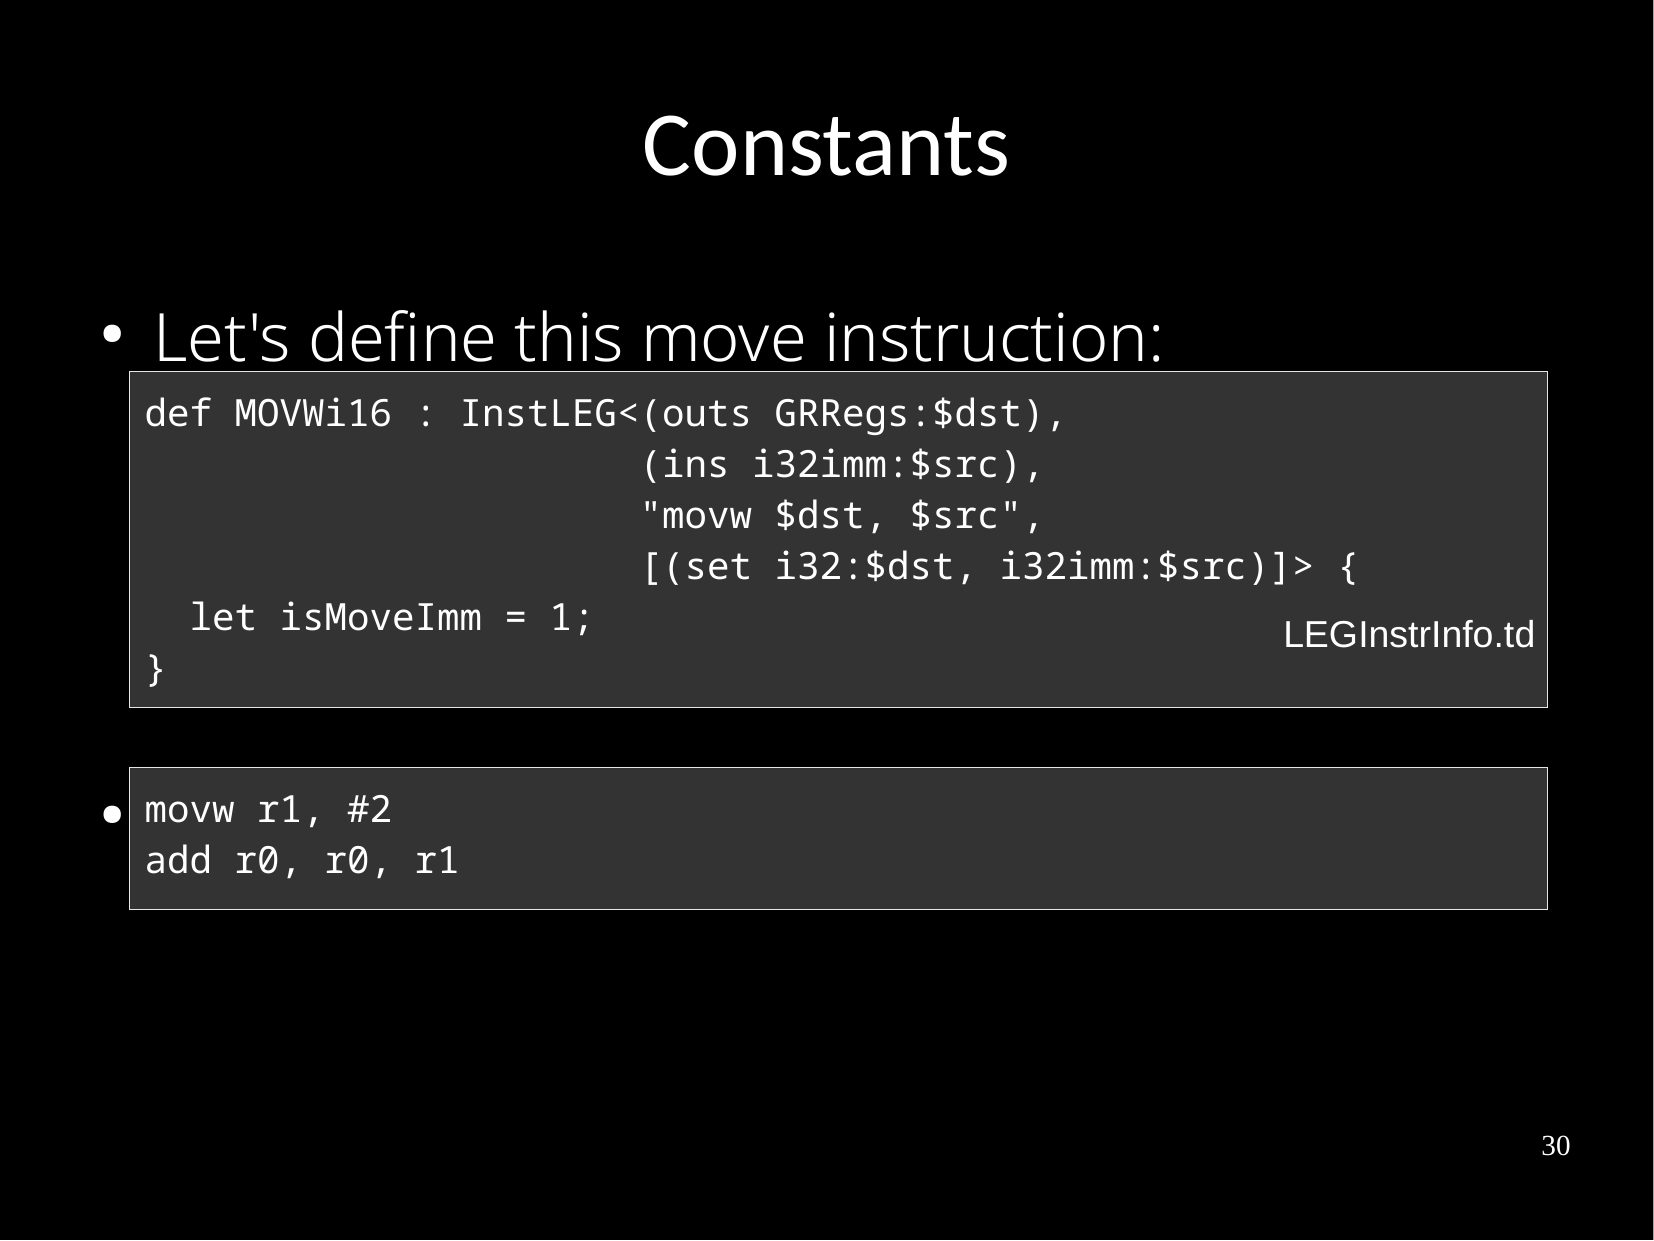

# Constants
Let's define this move instruction:
The previous example translates to:
def MOVWi16 : InstLEG<(outs GRRegs:$dst),
 (ins i32imm:$src),
 "movw $dst, $src",
 [(set i32:$dst, i32imm:$src)]> {
 let isMoveImm = 1;
}
LEGInstrInfo.td
movw r1, #2
add r0, r0, r1
30